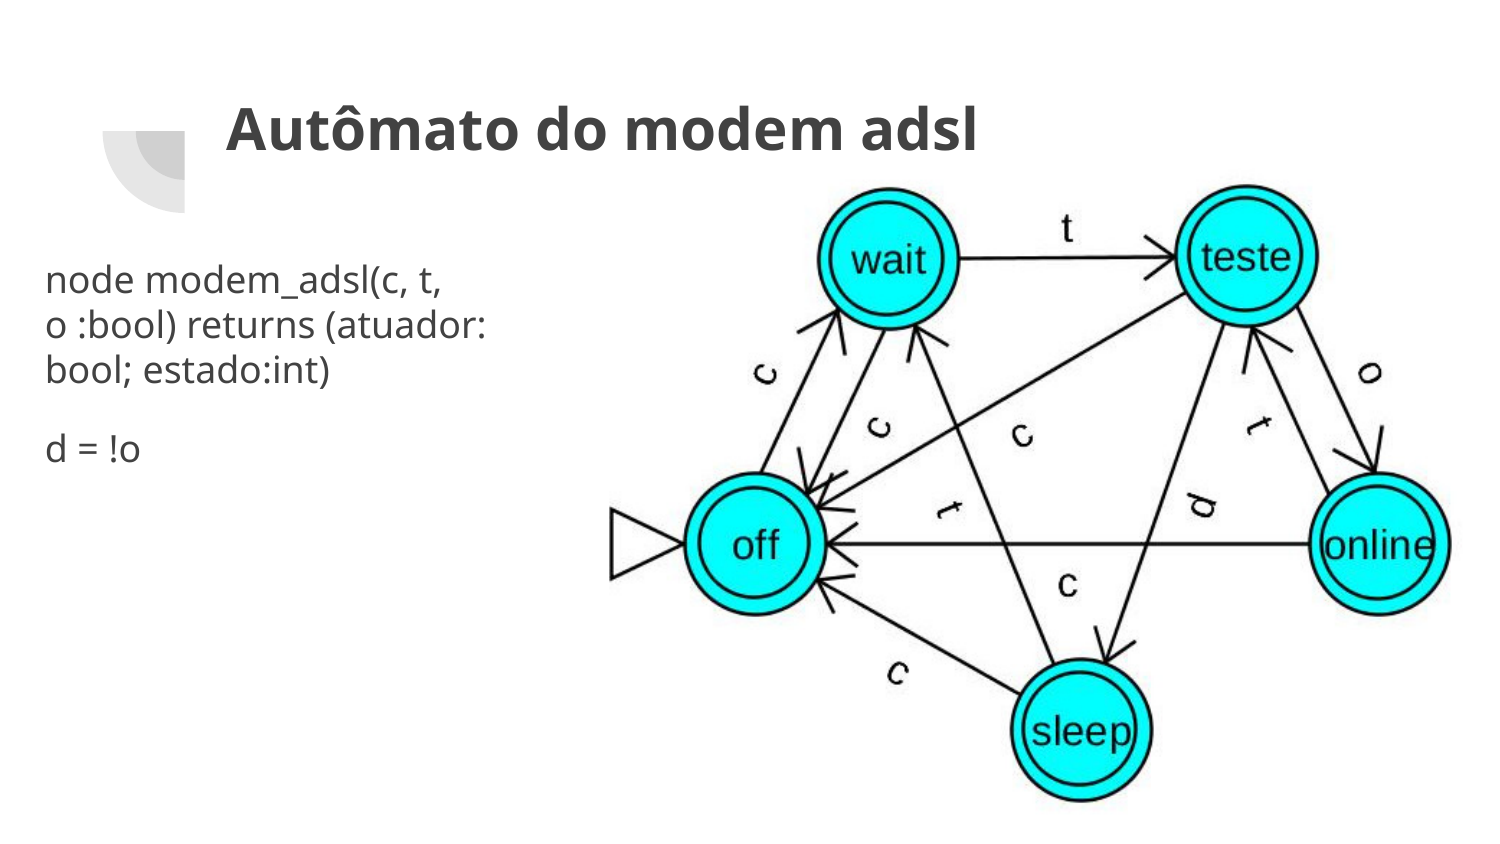

# Autômato do modem adsl
node modem_adsl(c, t, o :bool) returns (atuador: bool; estado:int)
d = !o